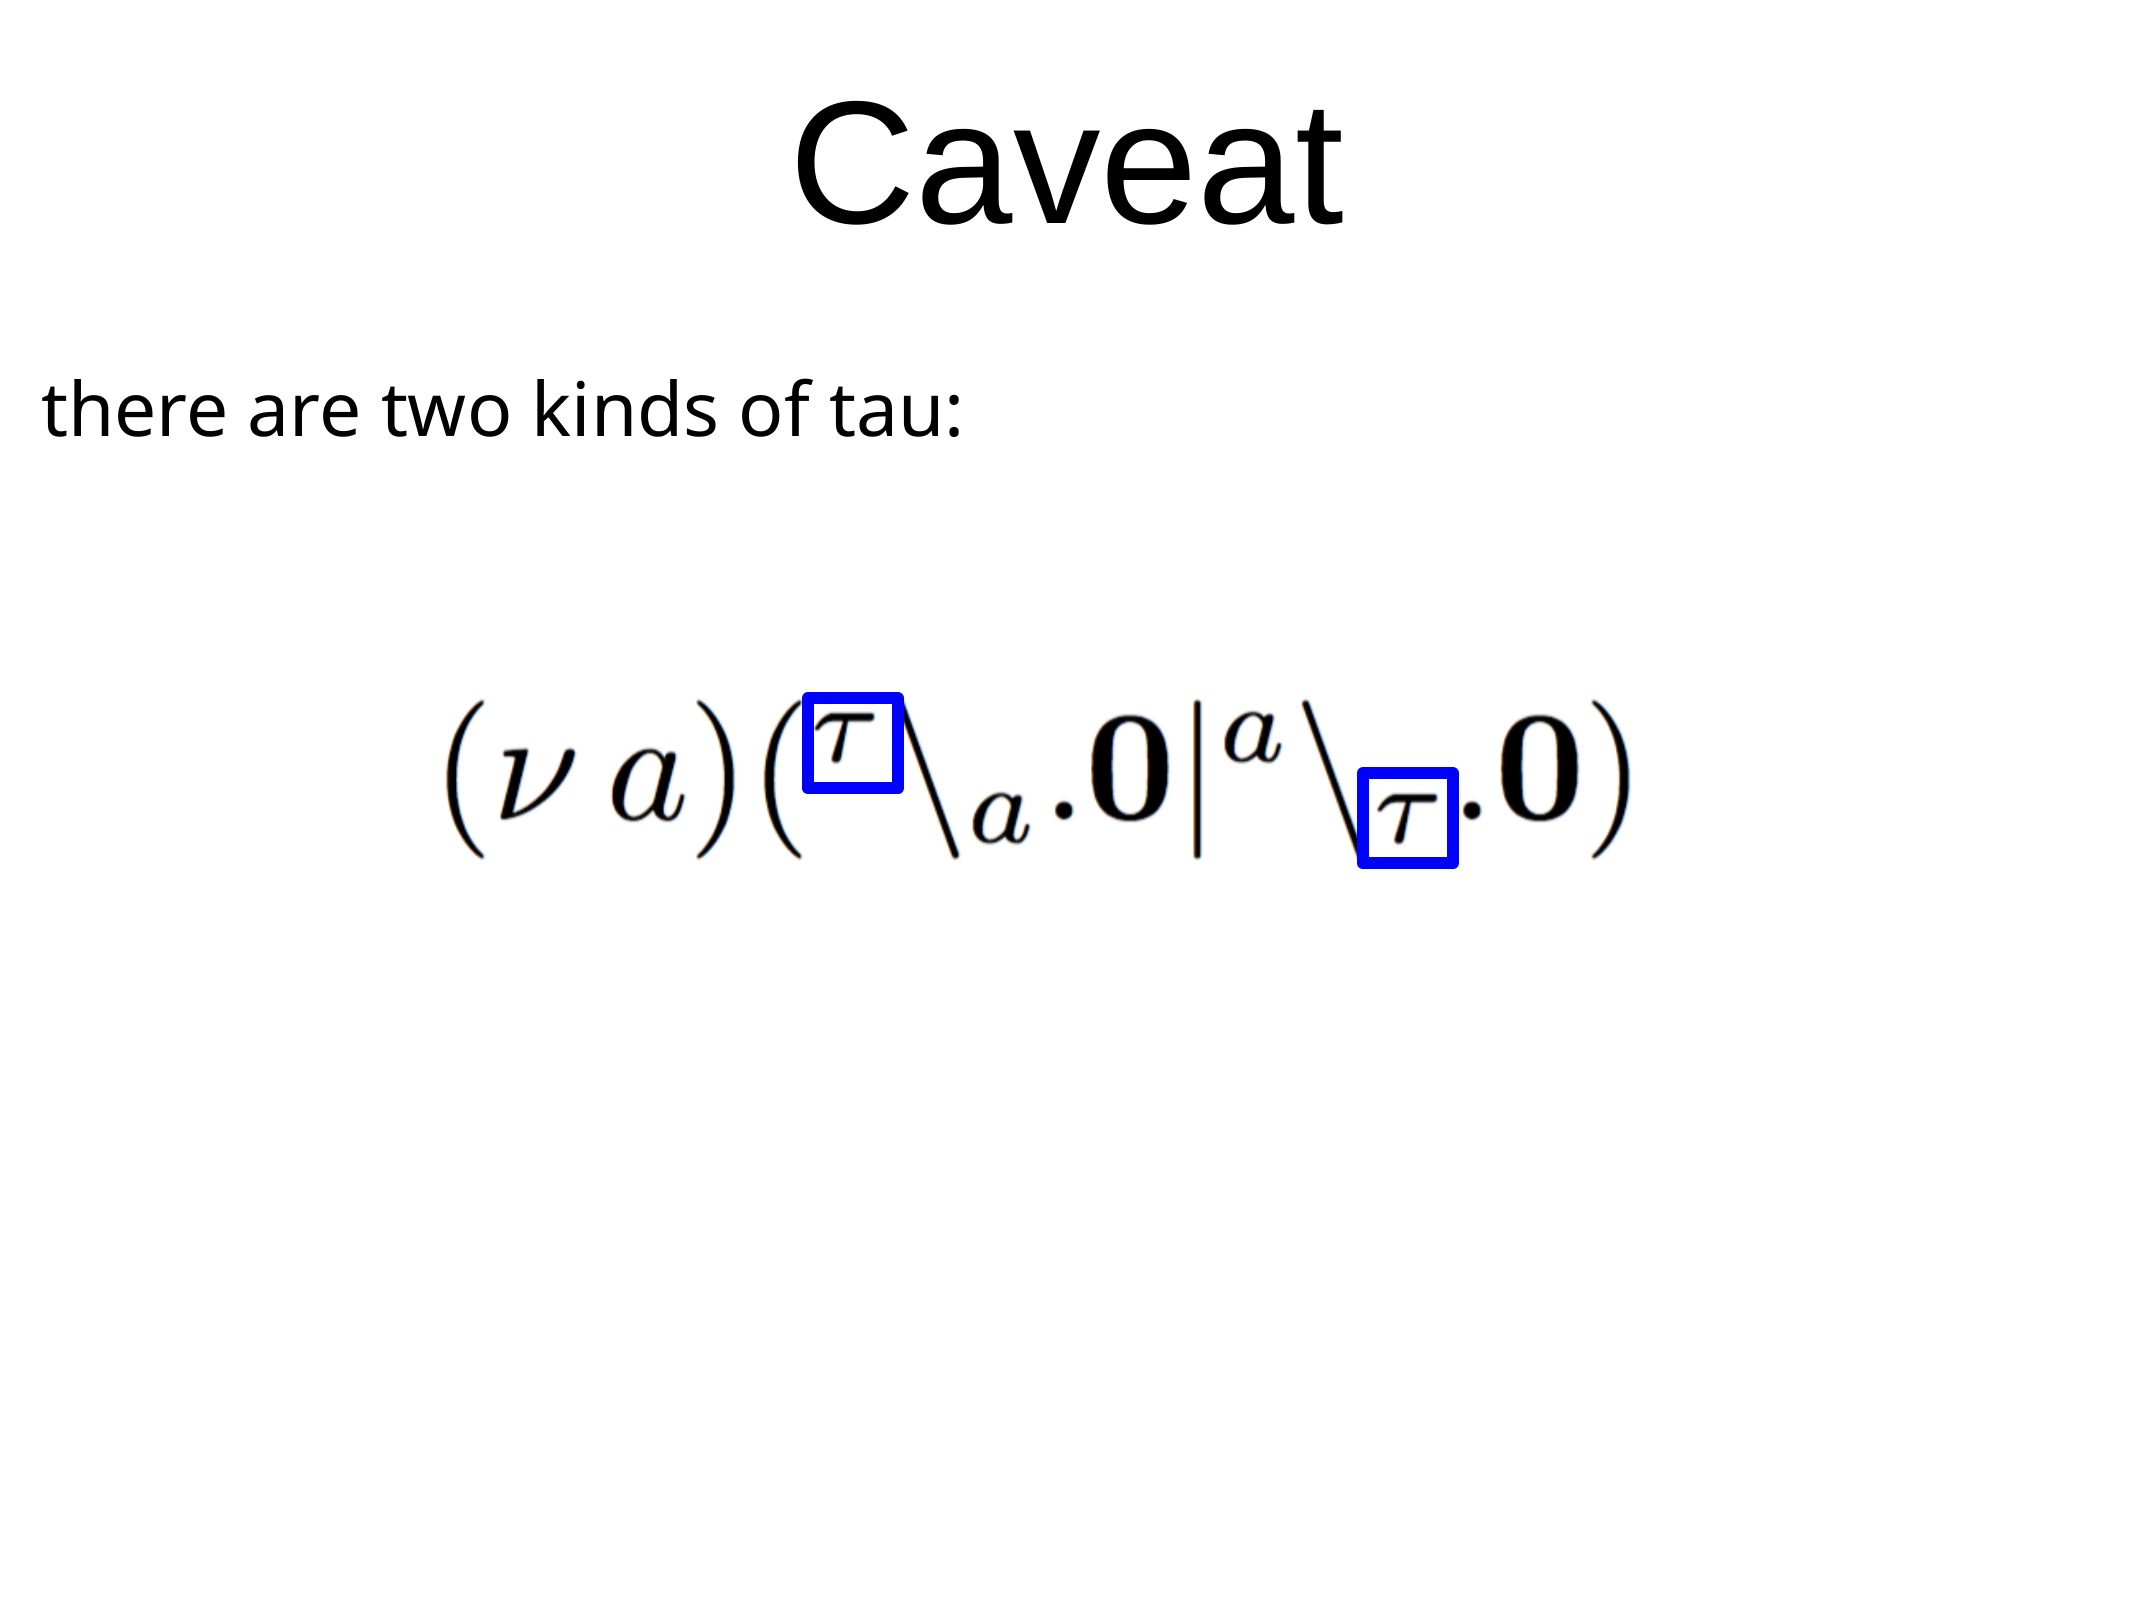

# Caveat
there are two kinds of tau:
27